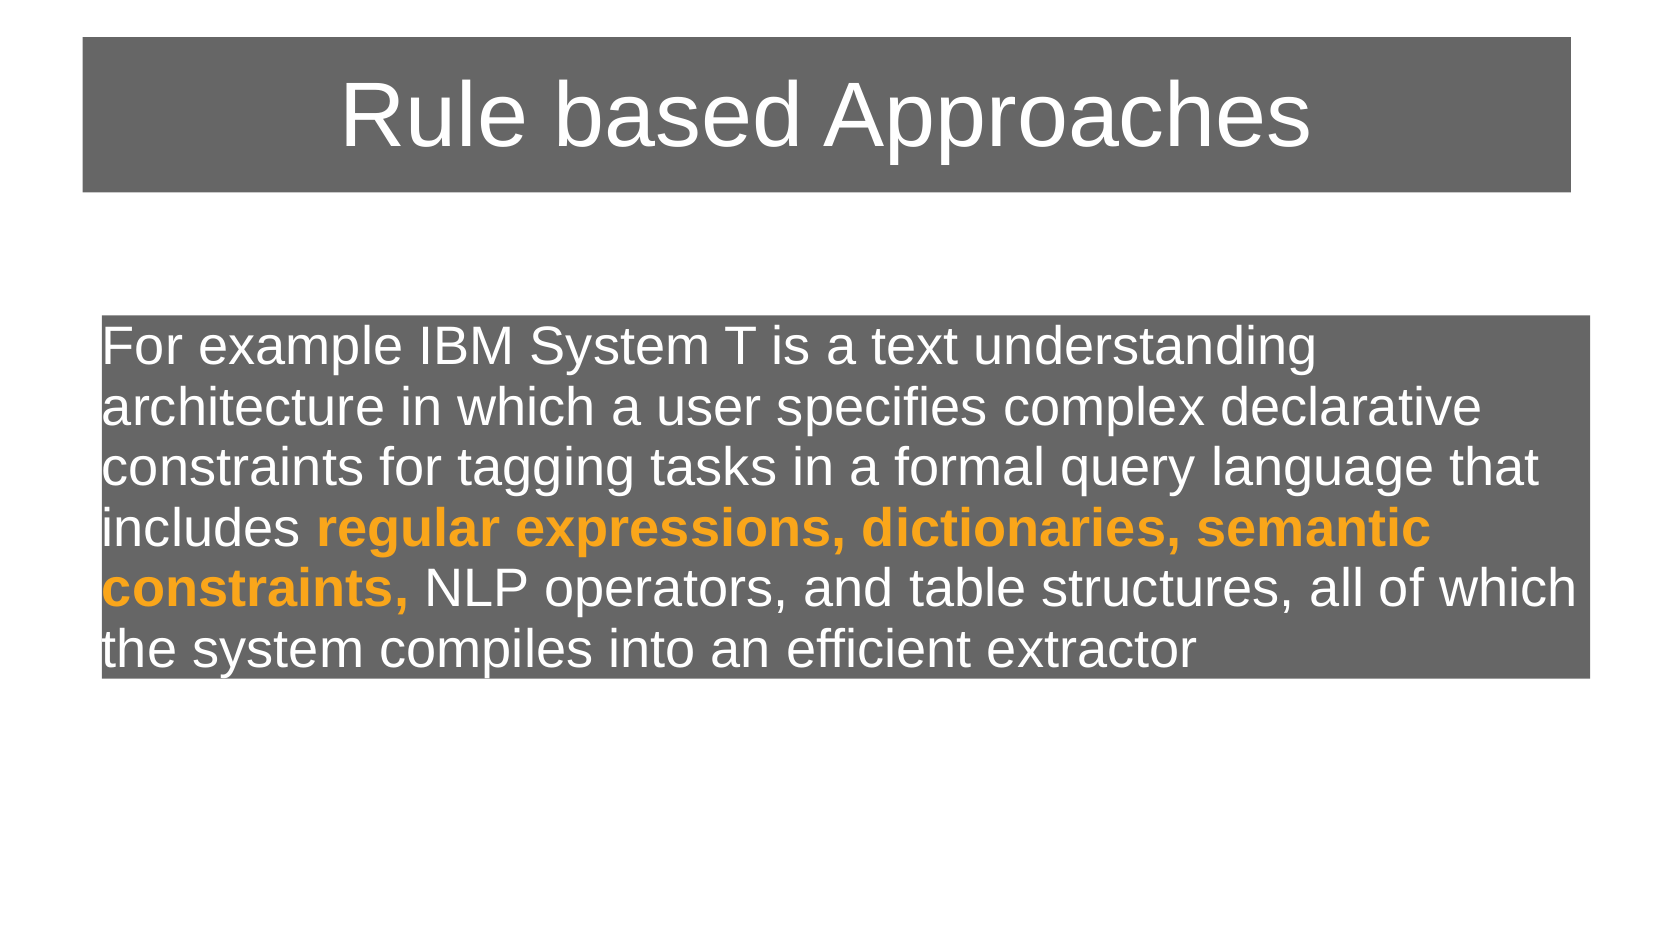

# Rule based Approaches
For example IBM System T is a text understanding architecture in which a user specifies complex declarative constraints for tagging tasks in a formal query language that includes regular expressions, dictionaries, semantic constraints, NLP operators, and table structures, all of which the system compiles into an efficient extractor